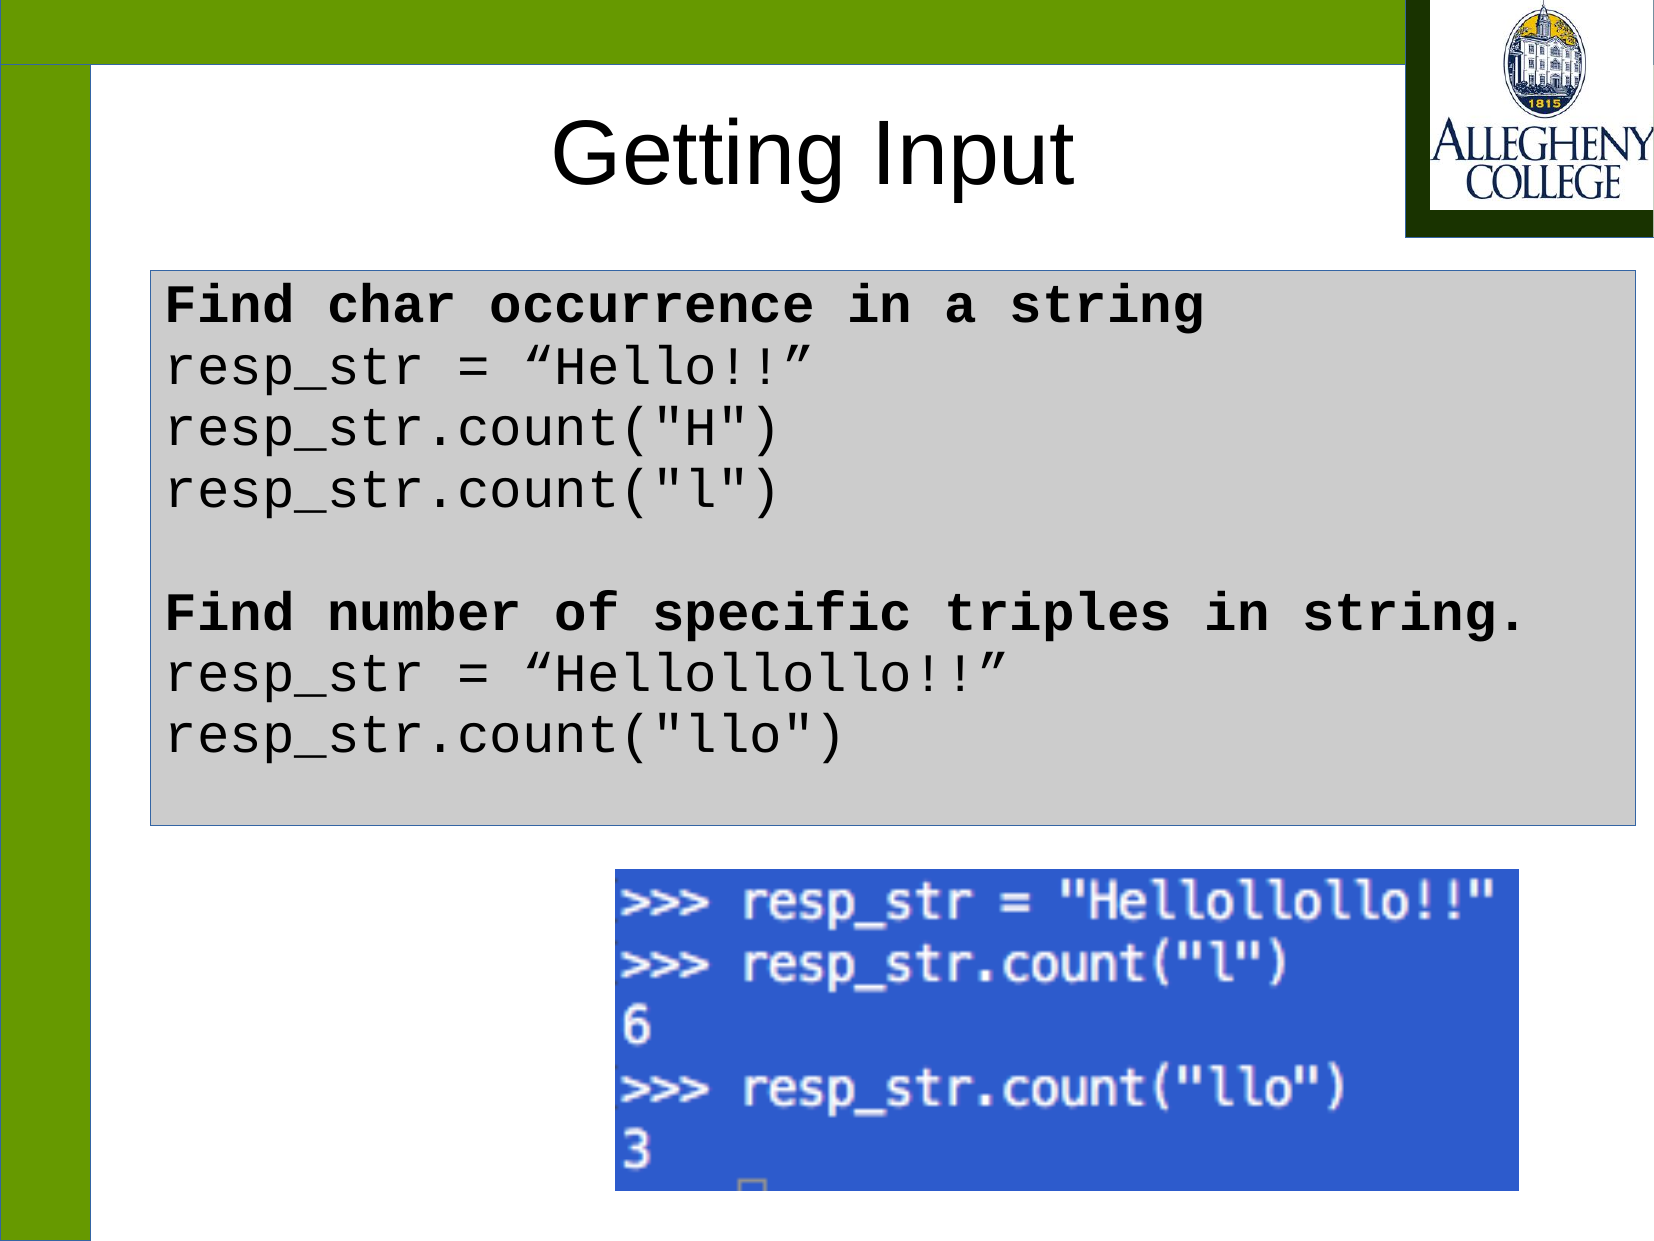

# Getting Input
Find char occurrence in a string
resp_str = “Hello!!”
resp_str.count("H")
resp_str.count("l")
Find number of specific triples in string.
resp_str = “Hellollollo!!”
resp_str.count("llo")